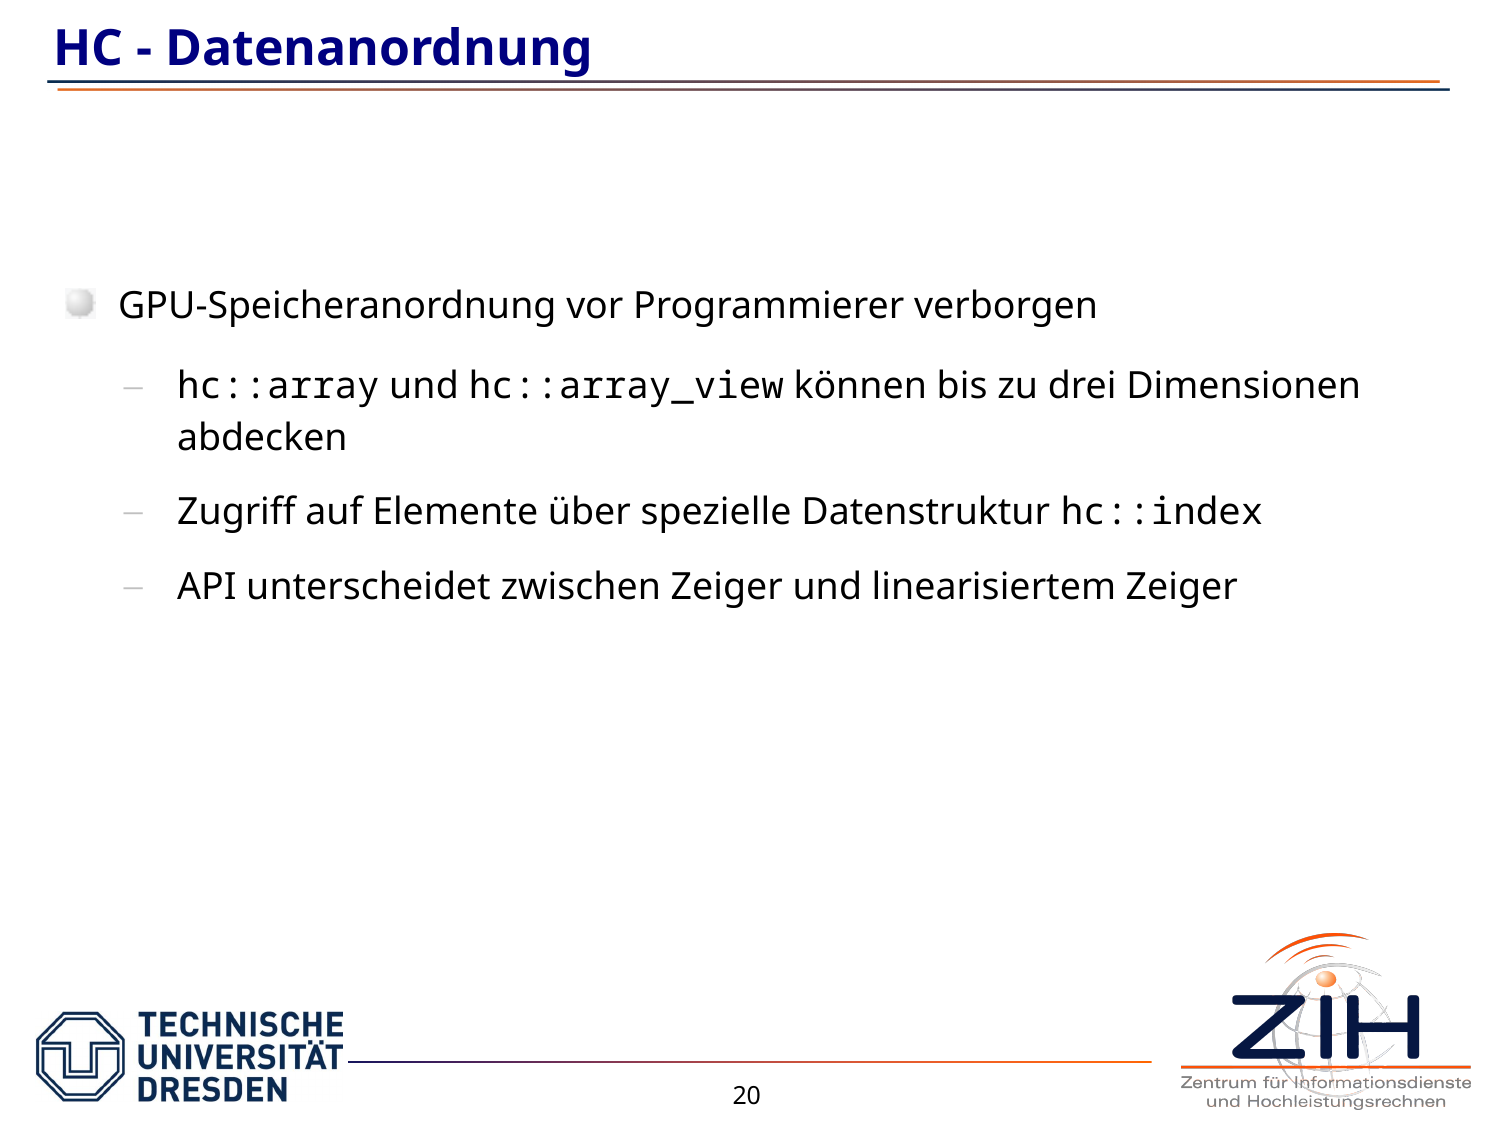

# HC - Datenanordnung
GPU-Speicheranordnung vor Programmierer verborgen
hc::array und hc::array_view können bis zu drei Dimensionen abdecken
Zugriff auf Elemente über spezielle Datenstruktur hc::index
API unterscheidet zwischen Zeiger und linearisiertem Zeiger
20